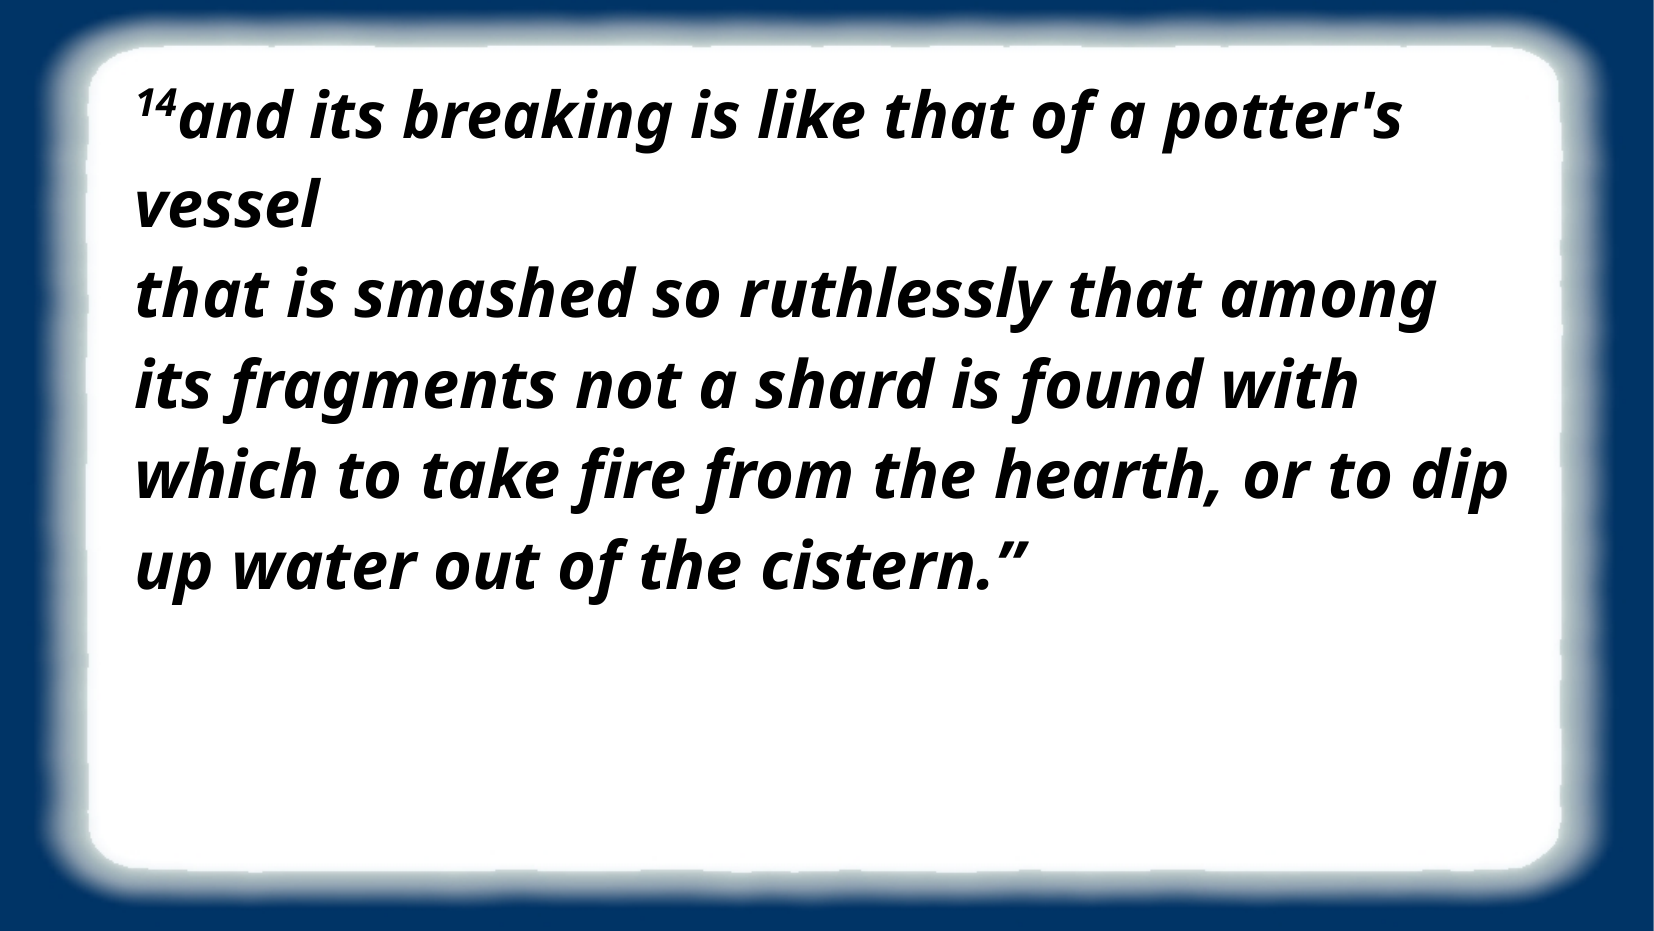

14and its breaking is like that of a potter's vessel
that is smashed so ruthlessly that among its fragments not a shard is found with which to take fire from the hearth, or to dip up water out of the cistern.”